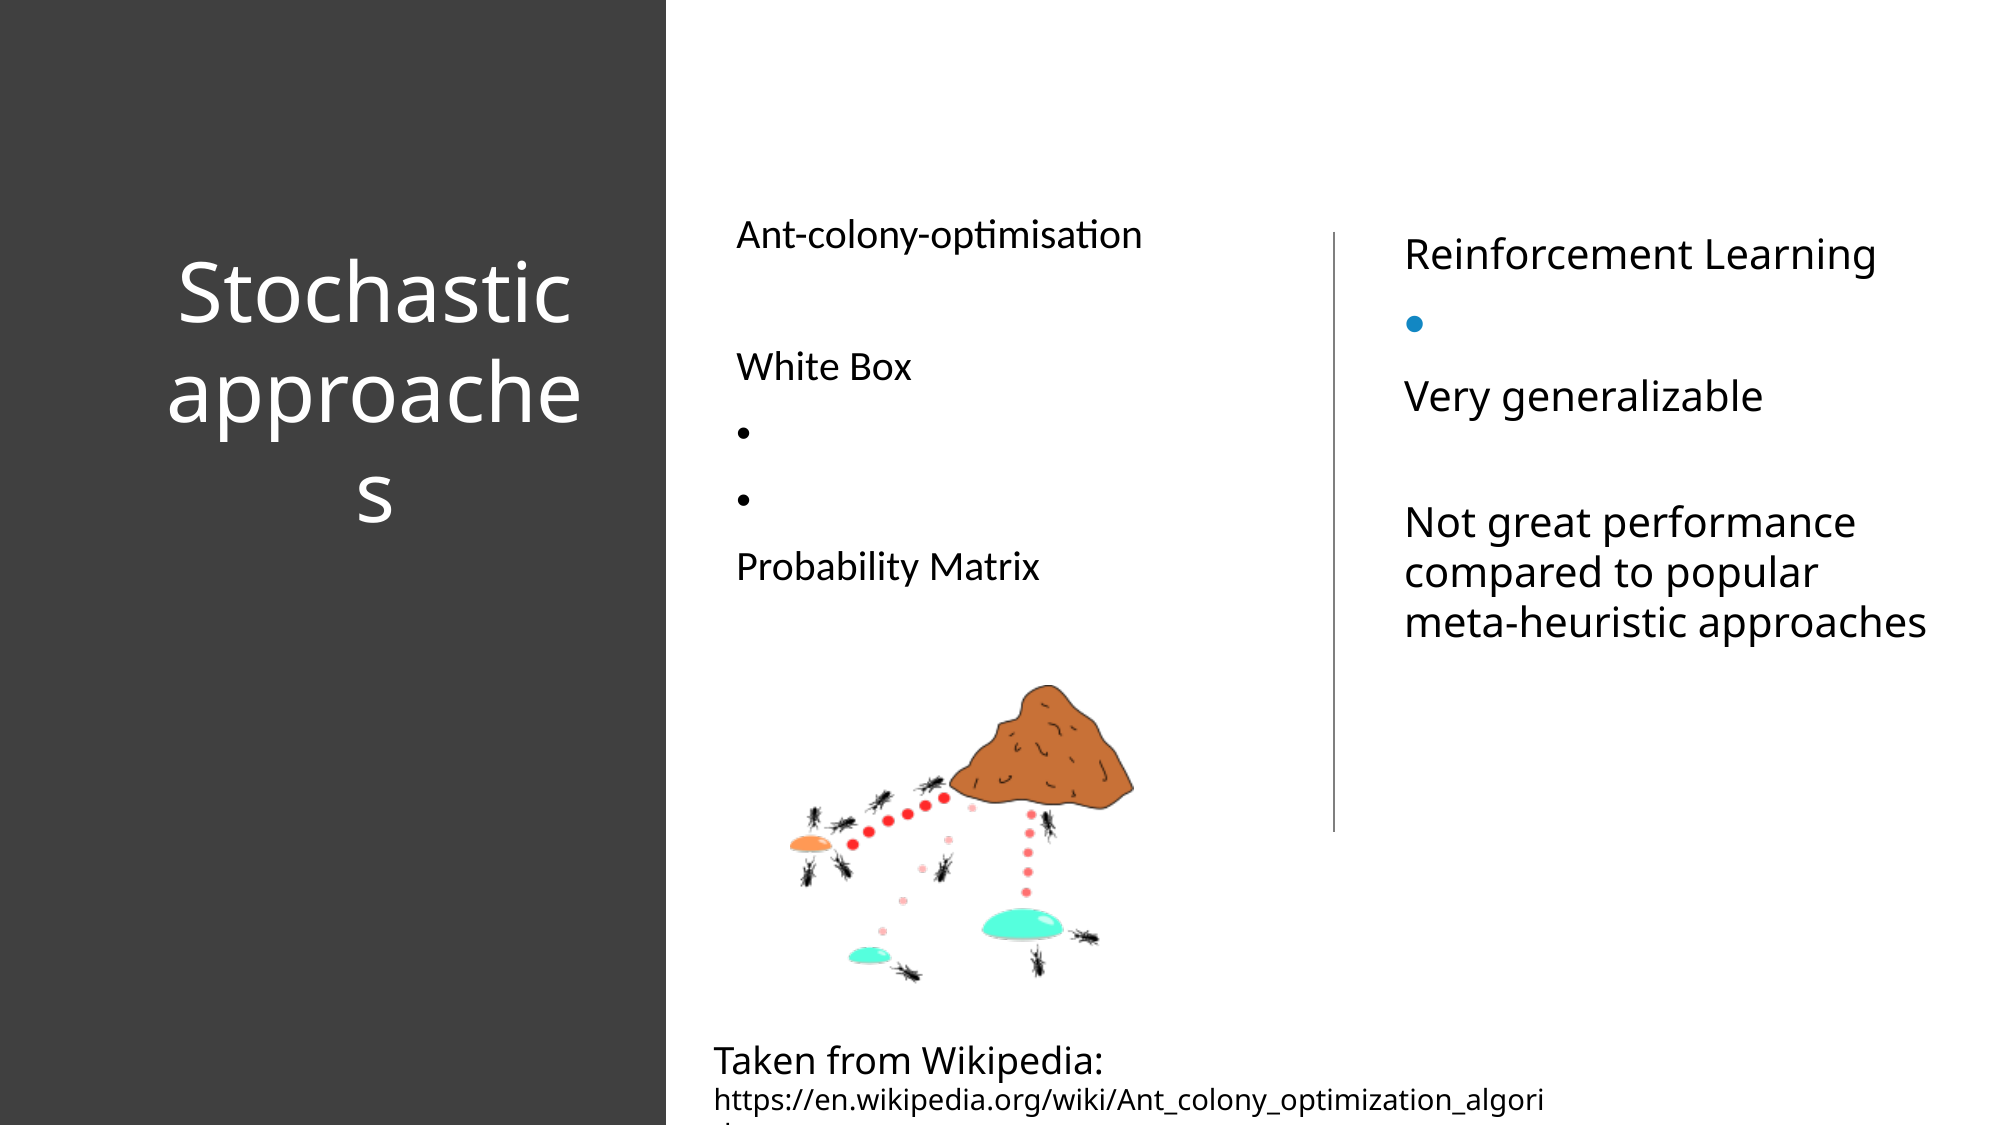

Reinforcement Learning
Very generalizable
Not great performance compared to popular meta-heuristic approaches
Ant-colony-optimisation
White Box
Probability Matrix
# Stochastic approaches
Taken from Wikipedia: https://en.wikipedia.org/wiki/Ant_colony_optimization_algorithms